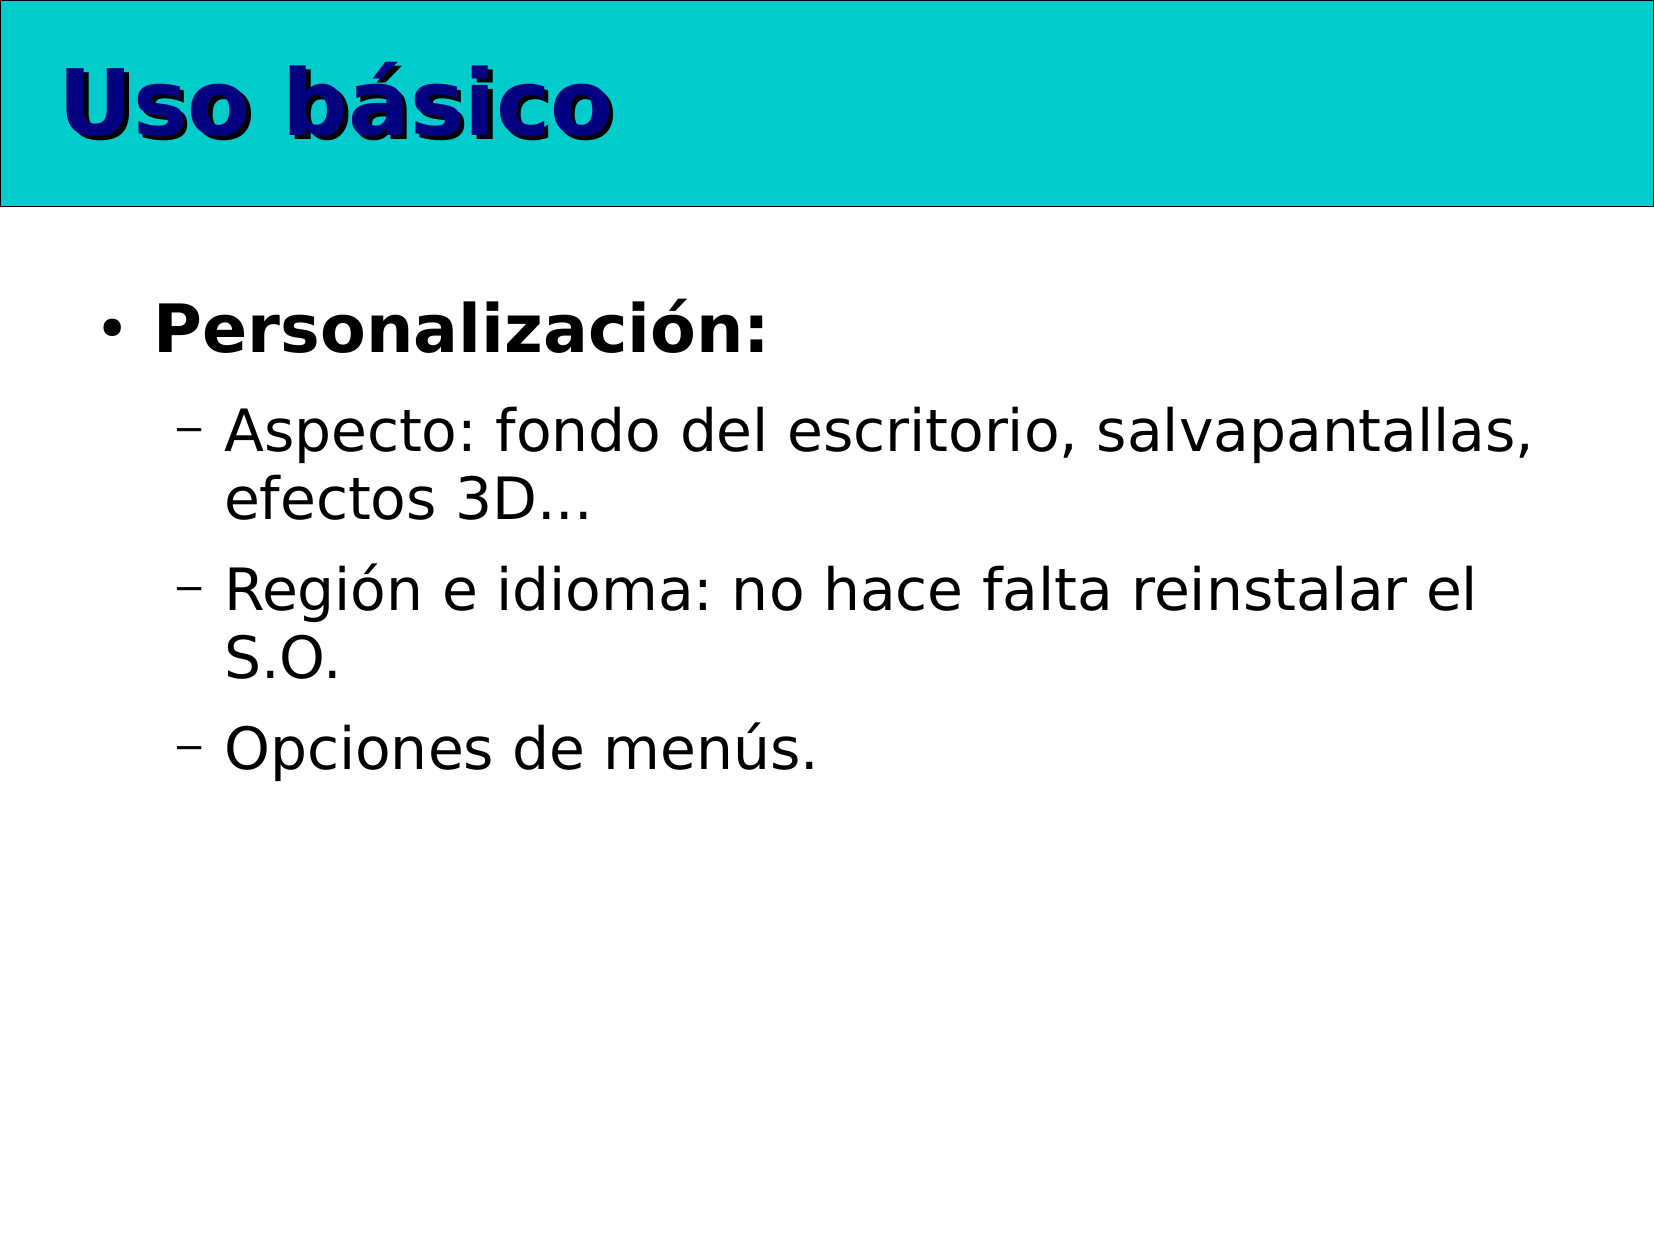

# Uso básico
Personalización:
Aspecto: fondo del escritorio, salvapantallas, efectos 3D...
Región e idioma: no hace falta reinstalar el S.O.
Opciones de menús.